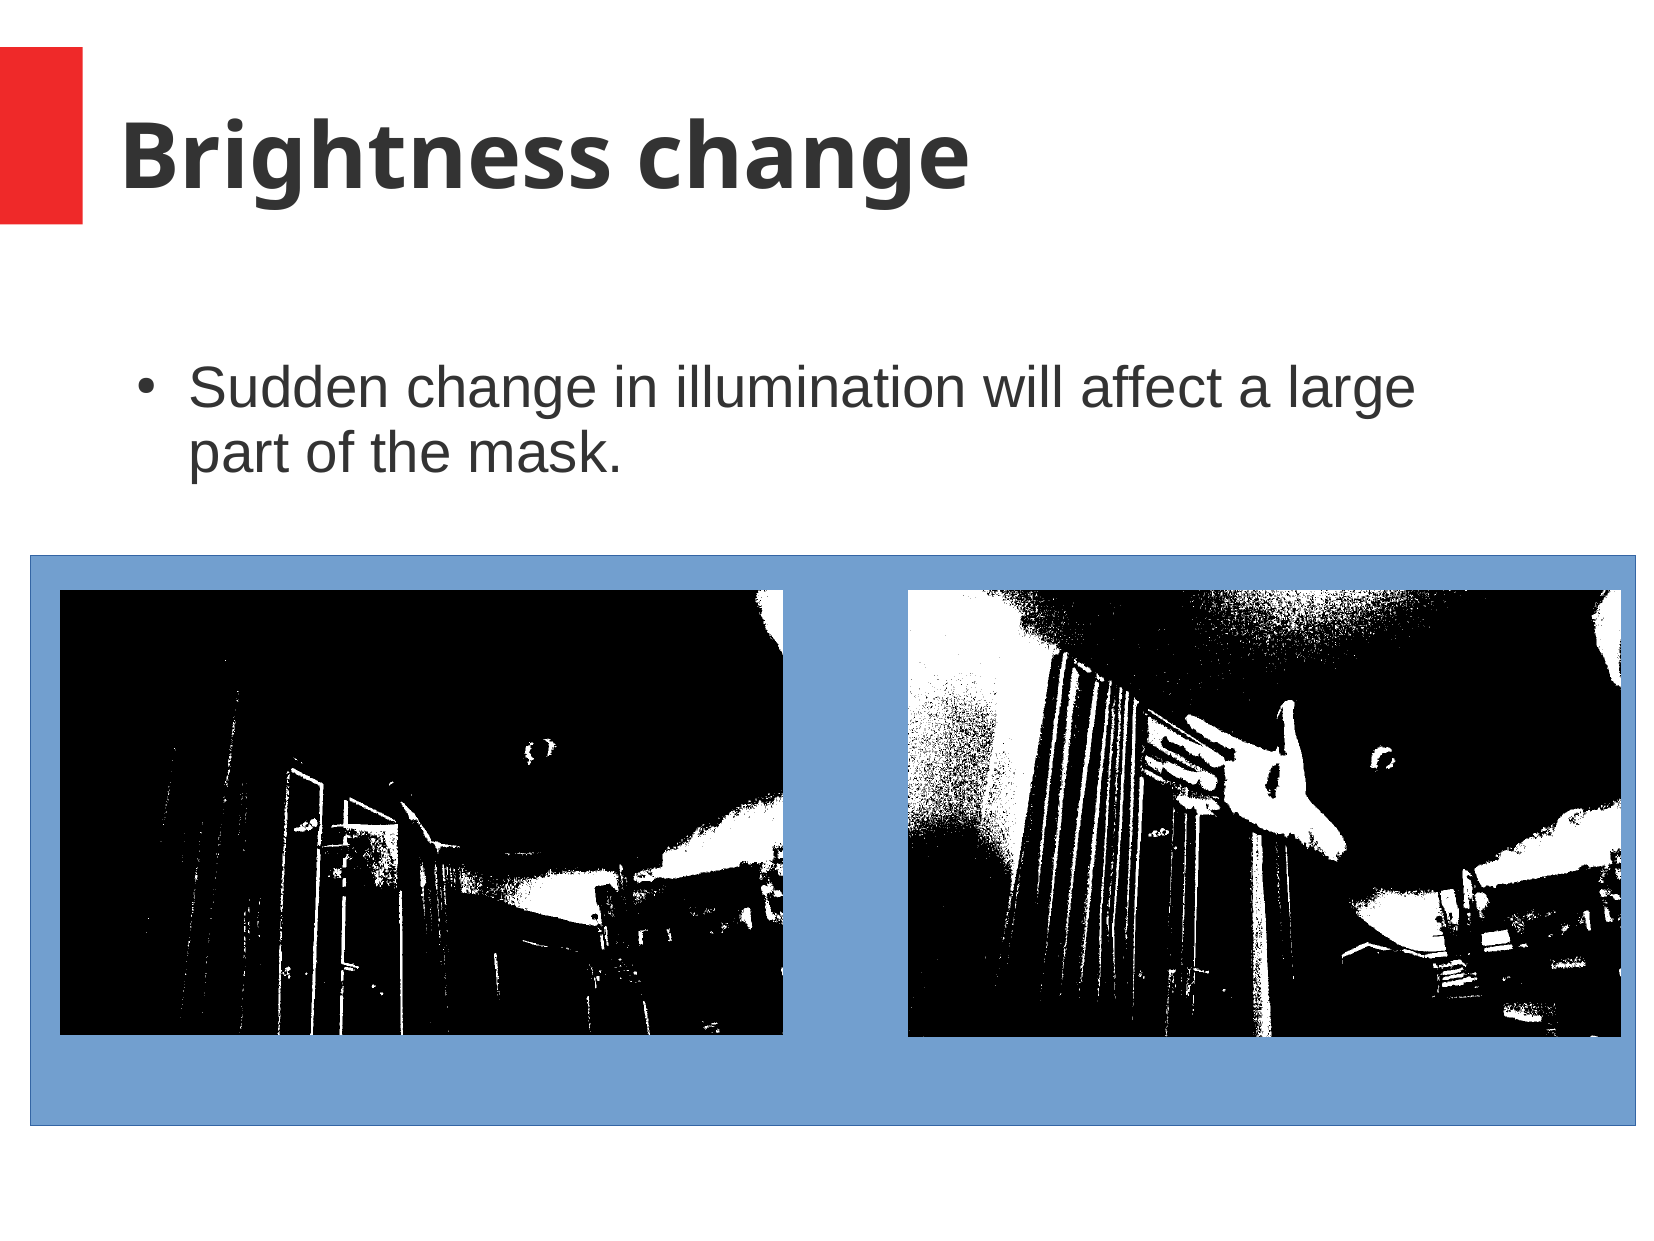

# Brightness change
Sudden change in illumination will affect a large part of the mask.